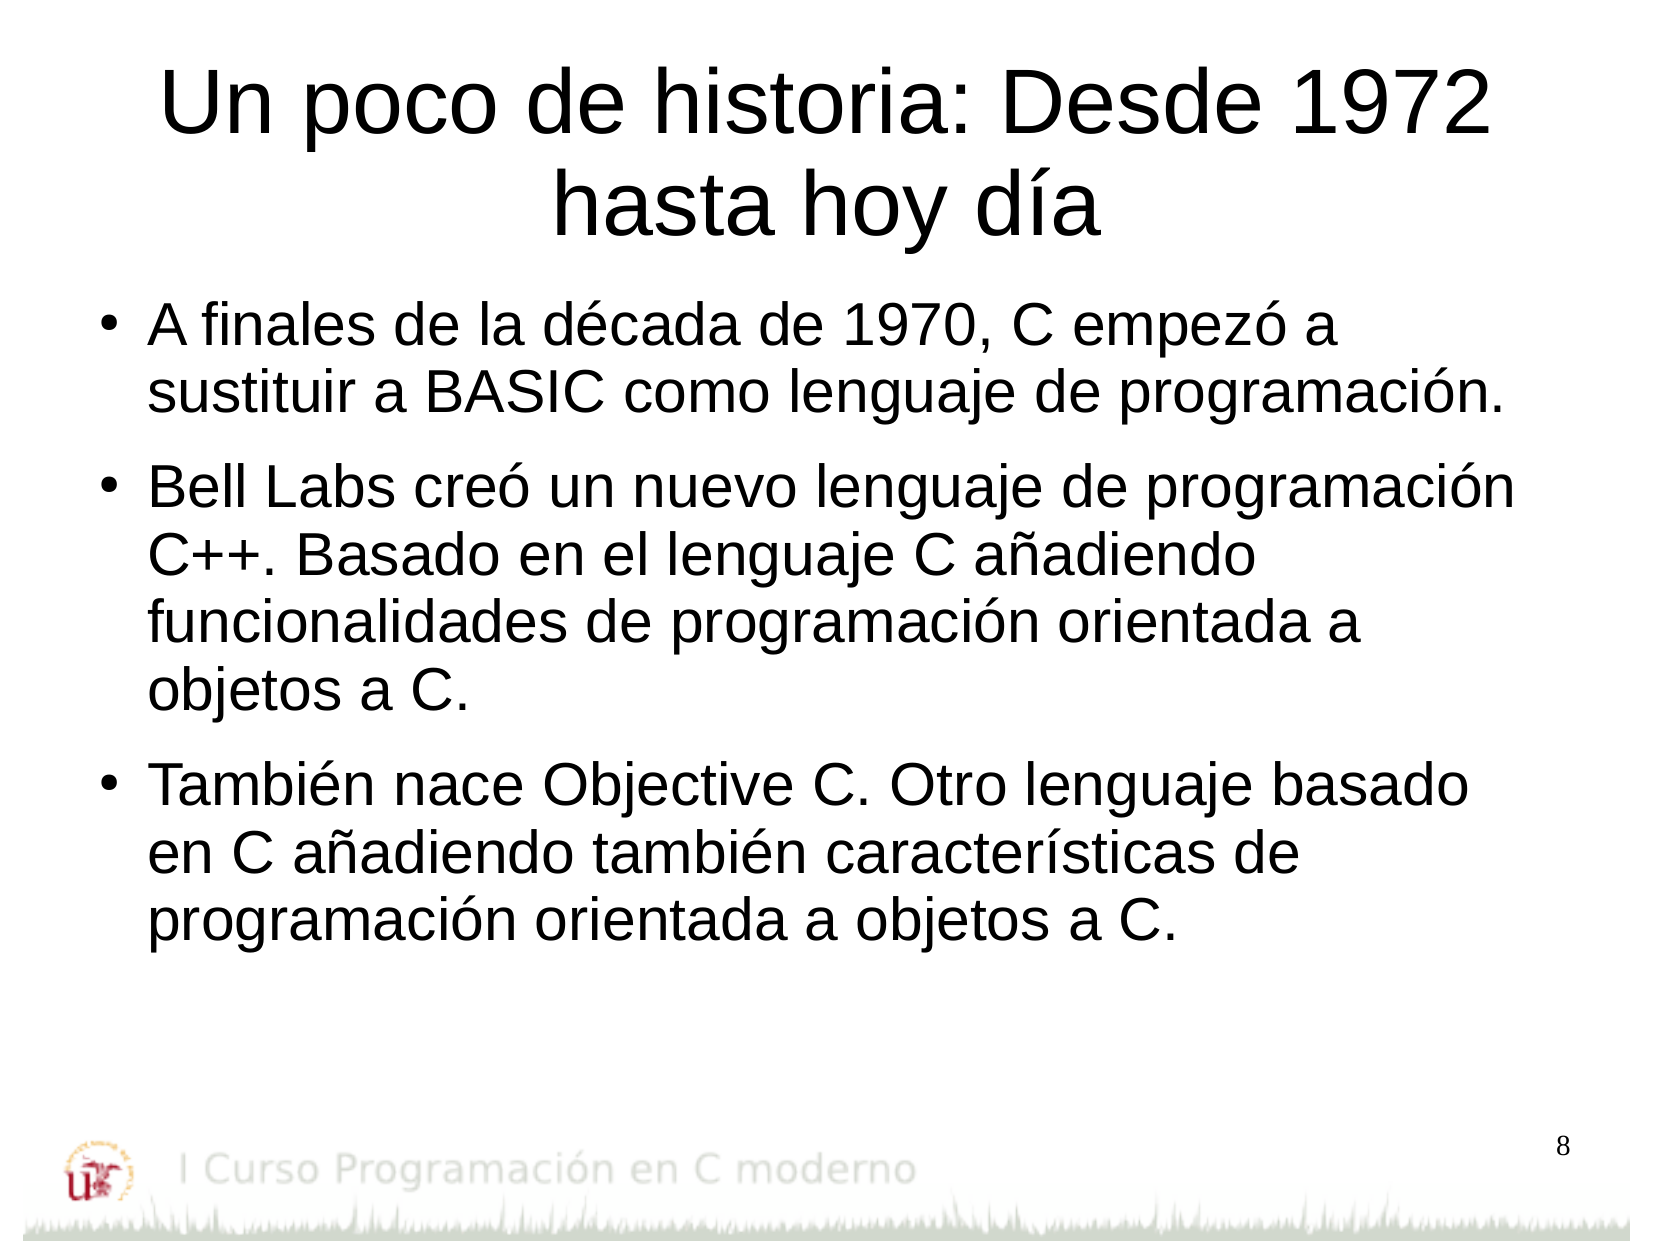

# Un poco de historia: Desde 1972 hasta hoy día
A finales de la década de 1970, C empezó a sustituir a BASIC como lenguaje de programación.
Bell Labs creó un nuevo lenguaje de programación C++. Basado en el lenguaje C añadiendo funcionalidades de programación orientada a objetos a C.
También nace Objective C. Otro lenguaje basado en C añadiendo también características de programación orientada a objetos a C.
8